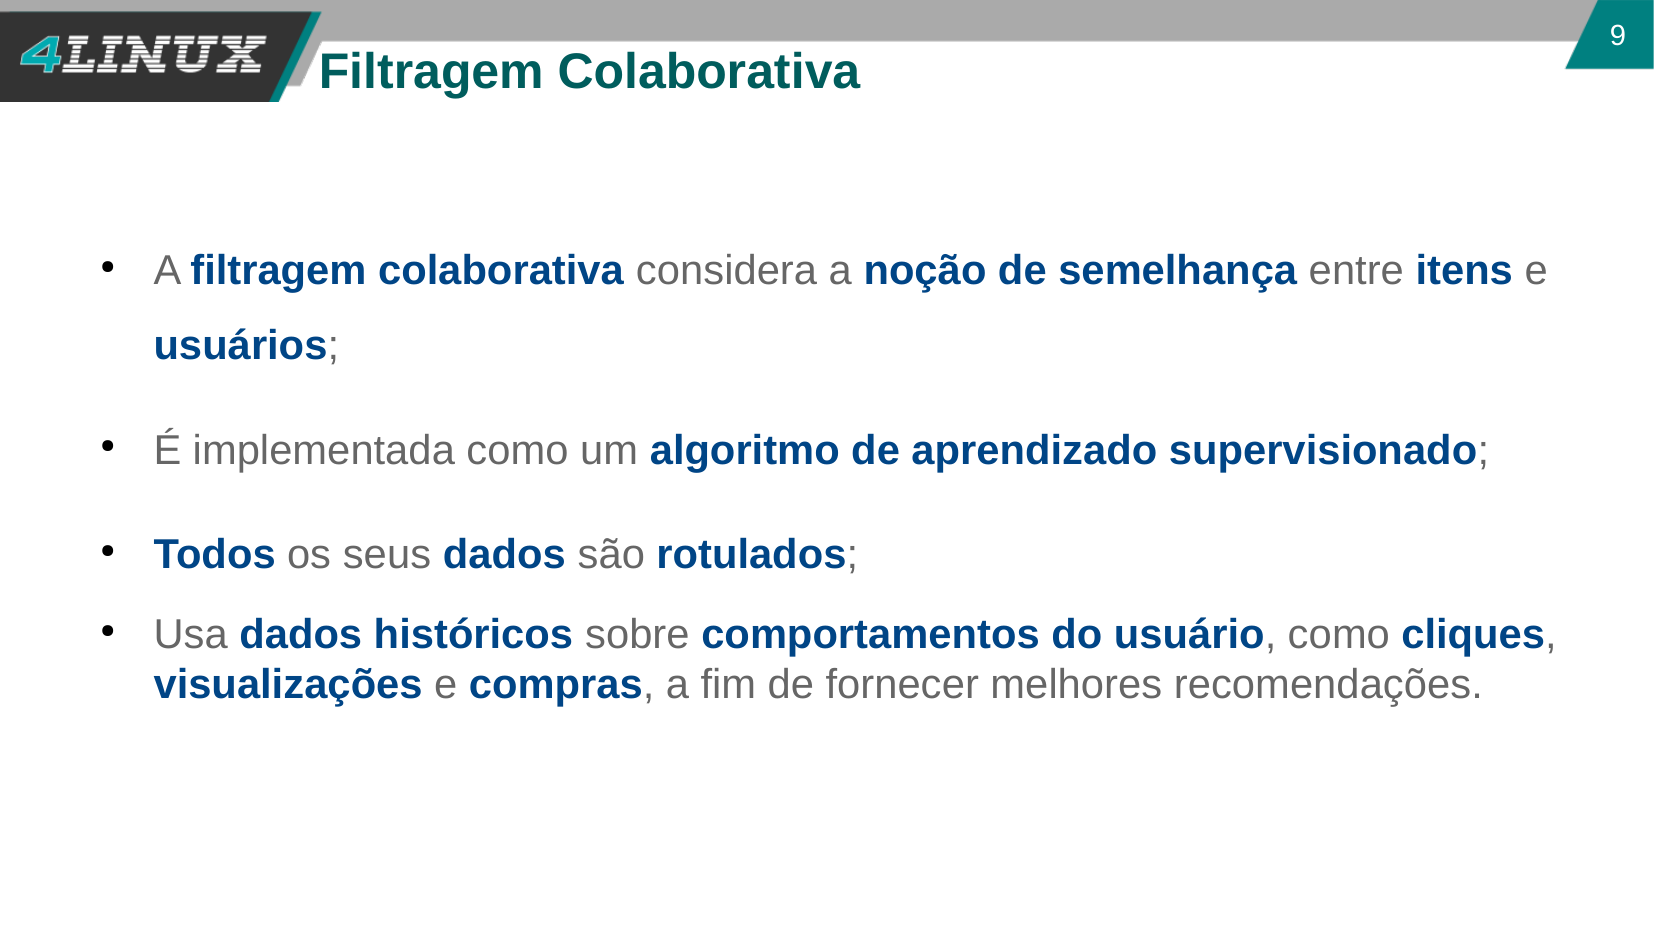

# Filtragem Colaborativa
A filtragem colaborativa considera a noção de semelhança entre itens e usuários;
É implementada como um algoritmo de aprendizado supervisionado;
Todos os seus dados são rotulados;
Usa dados históricos sobre comportamentos do usuário, como cliques, visualizações e compras, a fim de fornecer melhores recomendações.